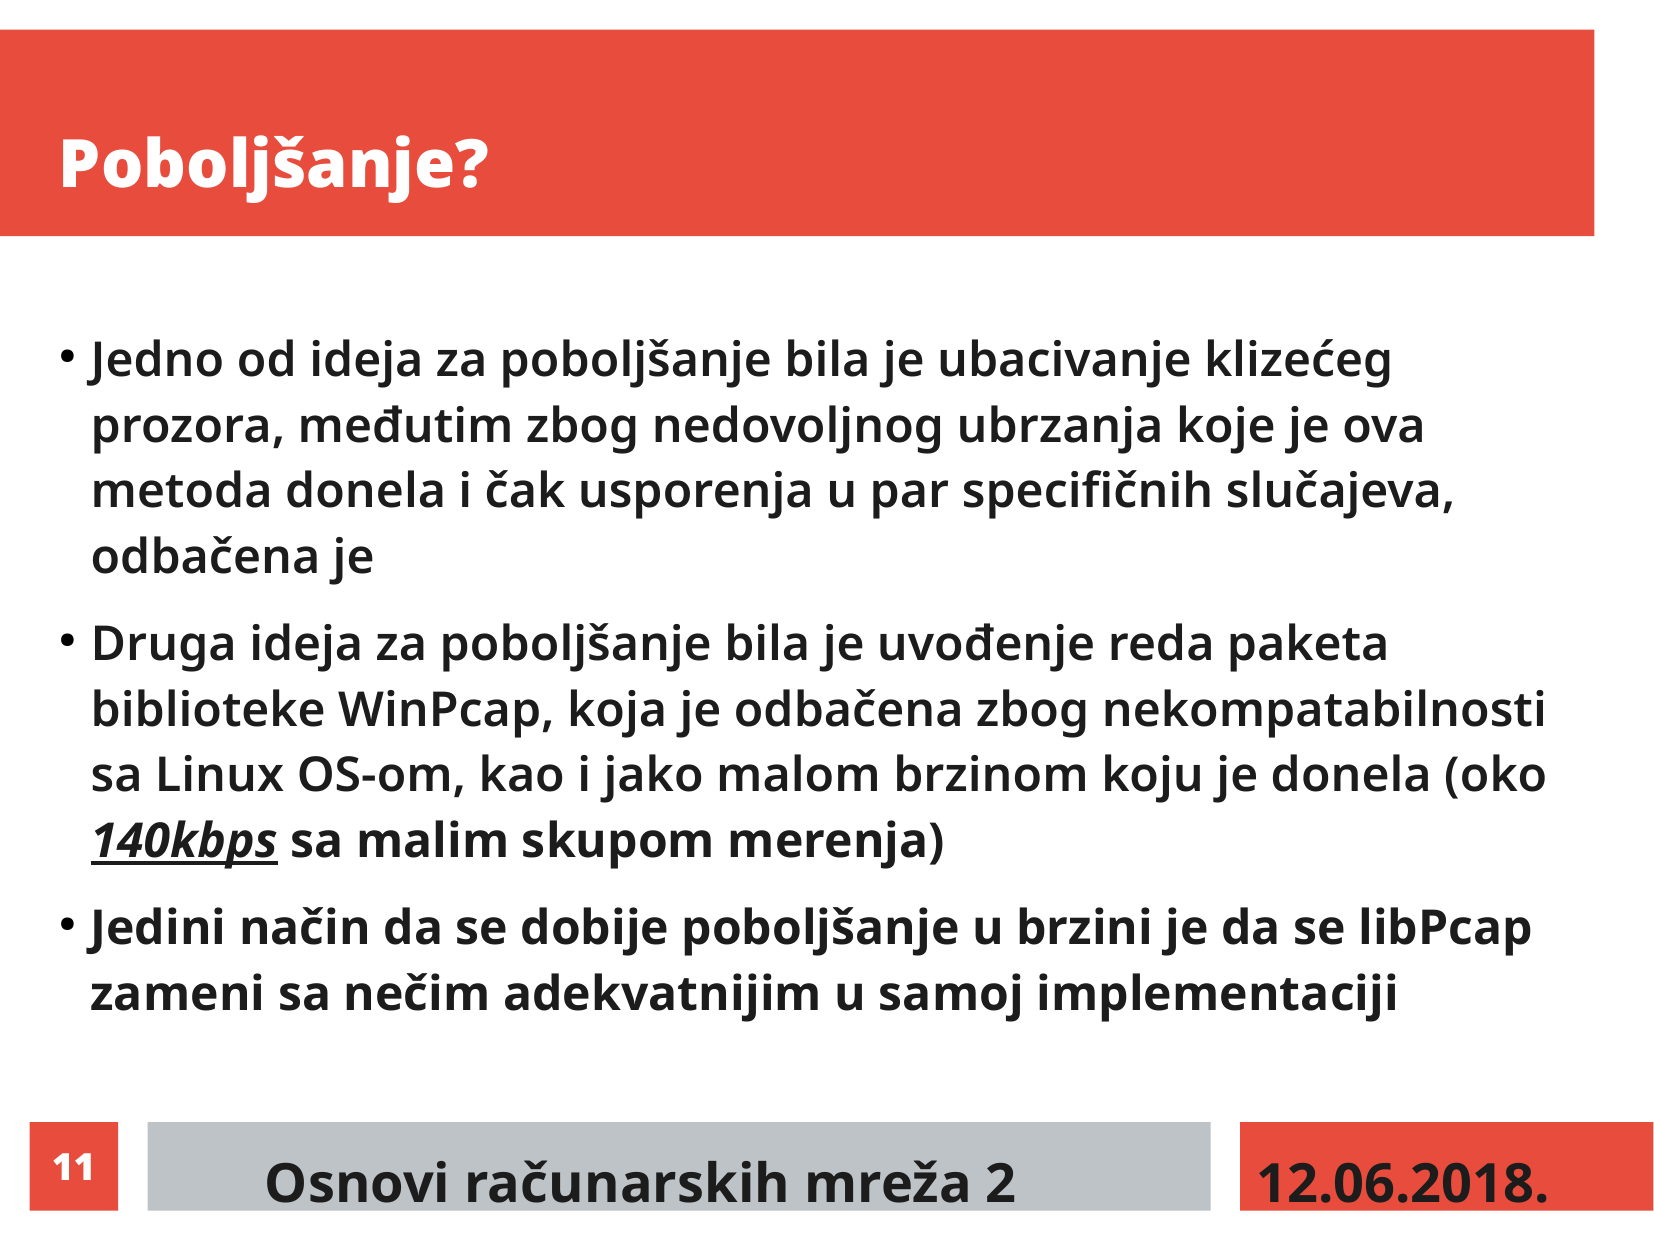

# Poboljšanje?
Jedno od ideja za poboljšanje bila je ubacivanje klizećeg prozora, međutim zbog nedovoljnog ubrzanja koje je ova metoda donela i čak usporenja u par specifičnih slučajeva, odbačena je
Druga ideja za poboljšanje bila je uvođenje reda paketa biblioteke WinPcap, koja je odbačena zbog nekompatabilnosti sa Linux OS-om, kao i jako malom brzinom koju je donela (oko 140kbps sa malim skupom merenja)
Jedini način da se dobije poboljšanje u brzini je da se libPcap zameni sa nečim adekvatnijim u samoj implementaciji
11
Osnovi računarskih mreža 2
12.06.2018.